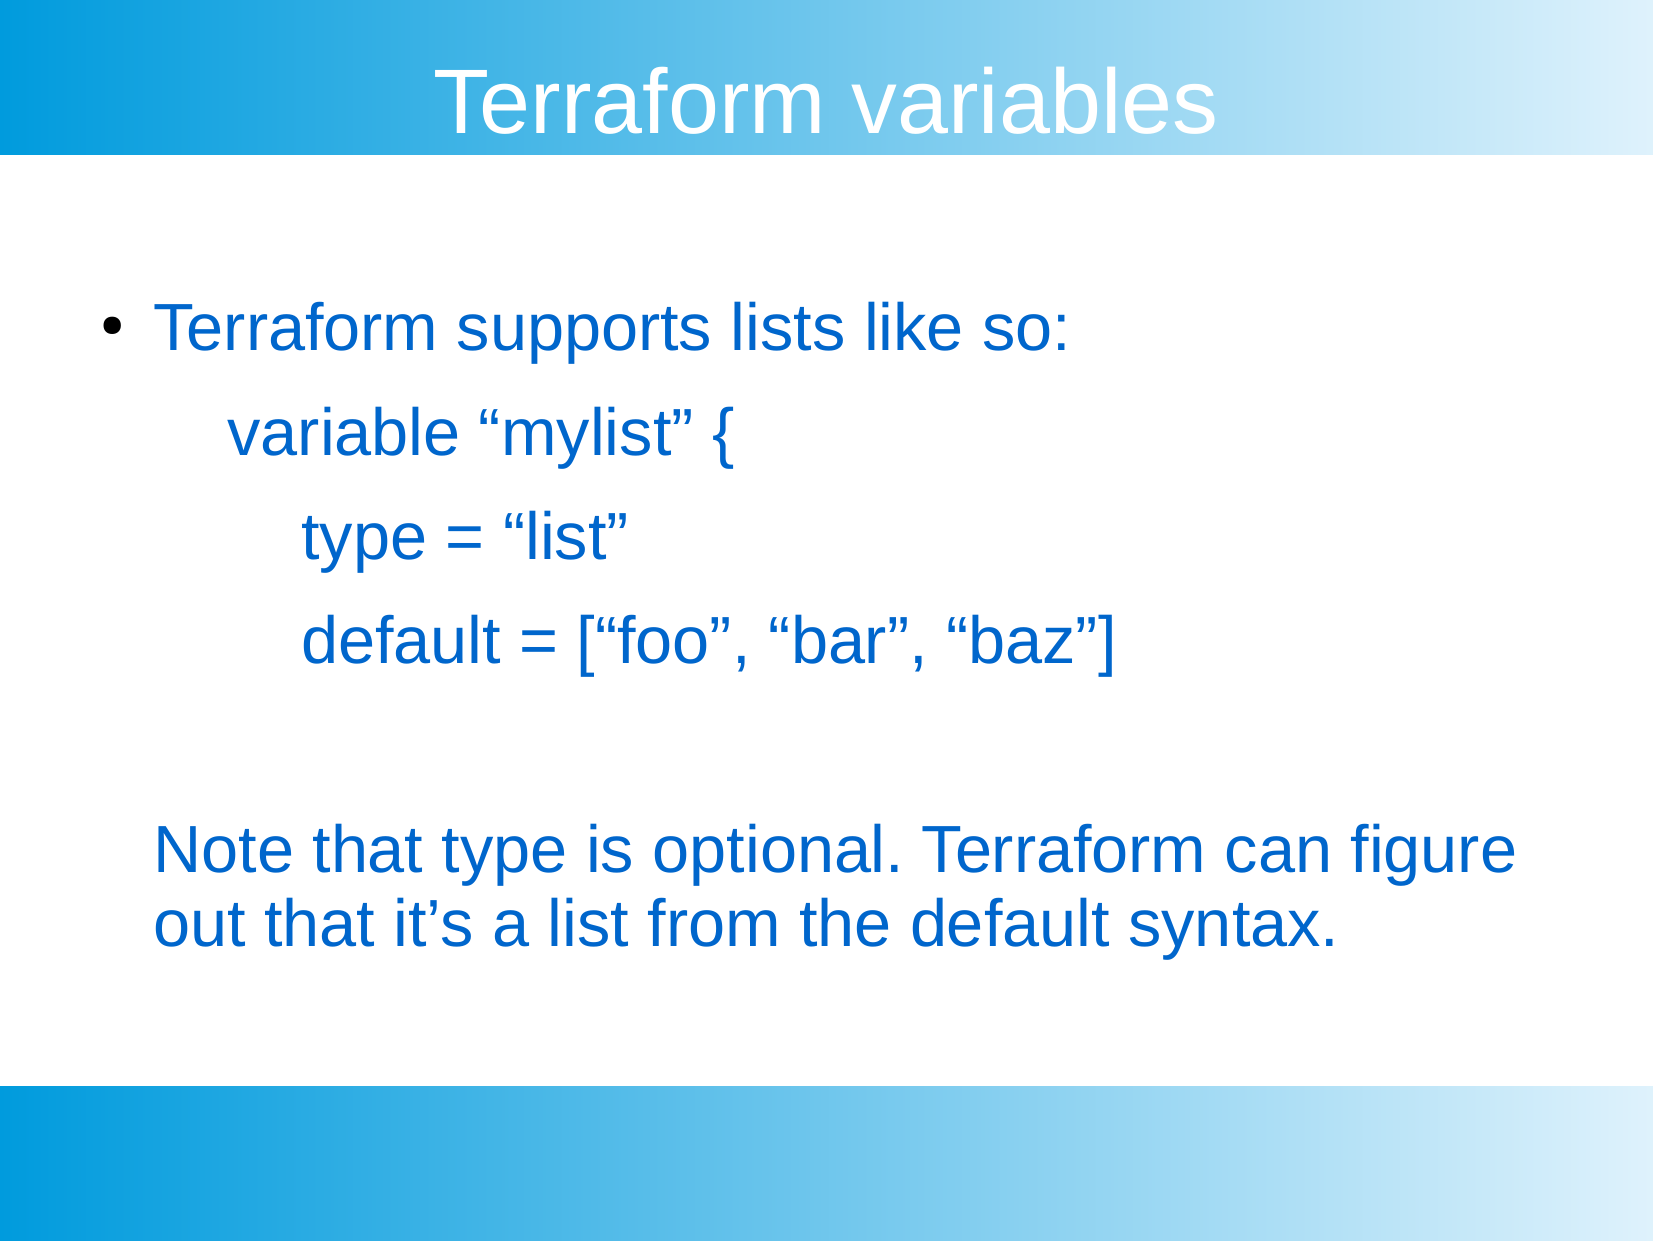

# Terraform variables
Terraform supports lists like so:
 variable “mylist” {
 type = “list”
 default = [“foo”, “bar”, “baz”]
Note that type is optional. Terraform can figure out that it’s a list from the default syntax.